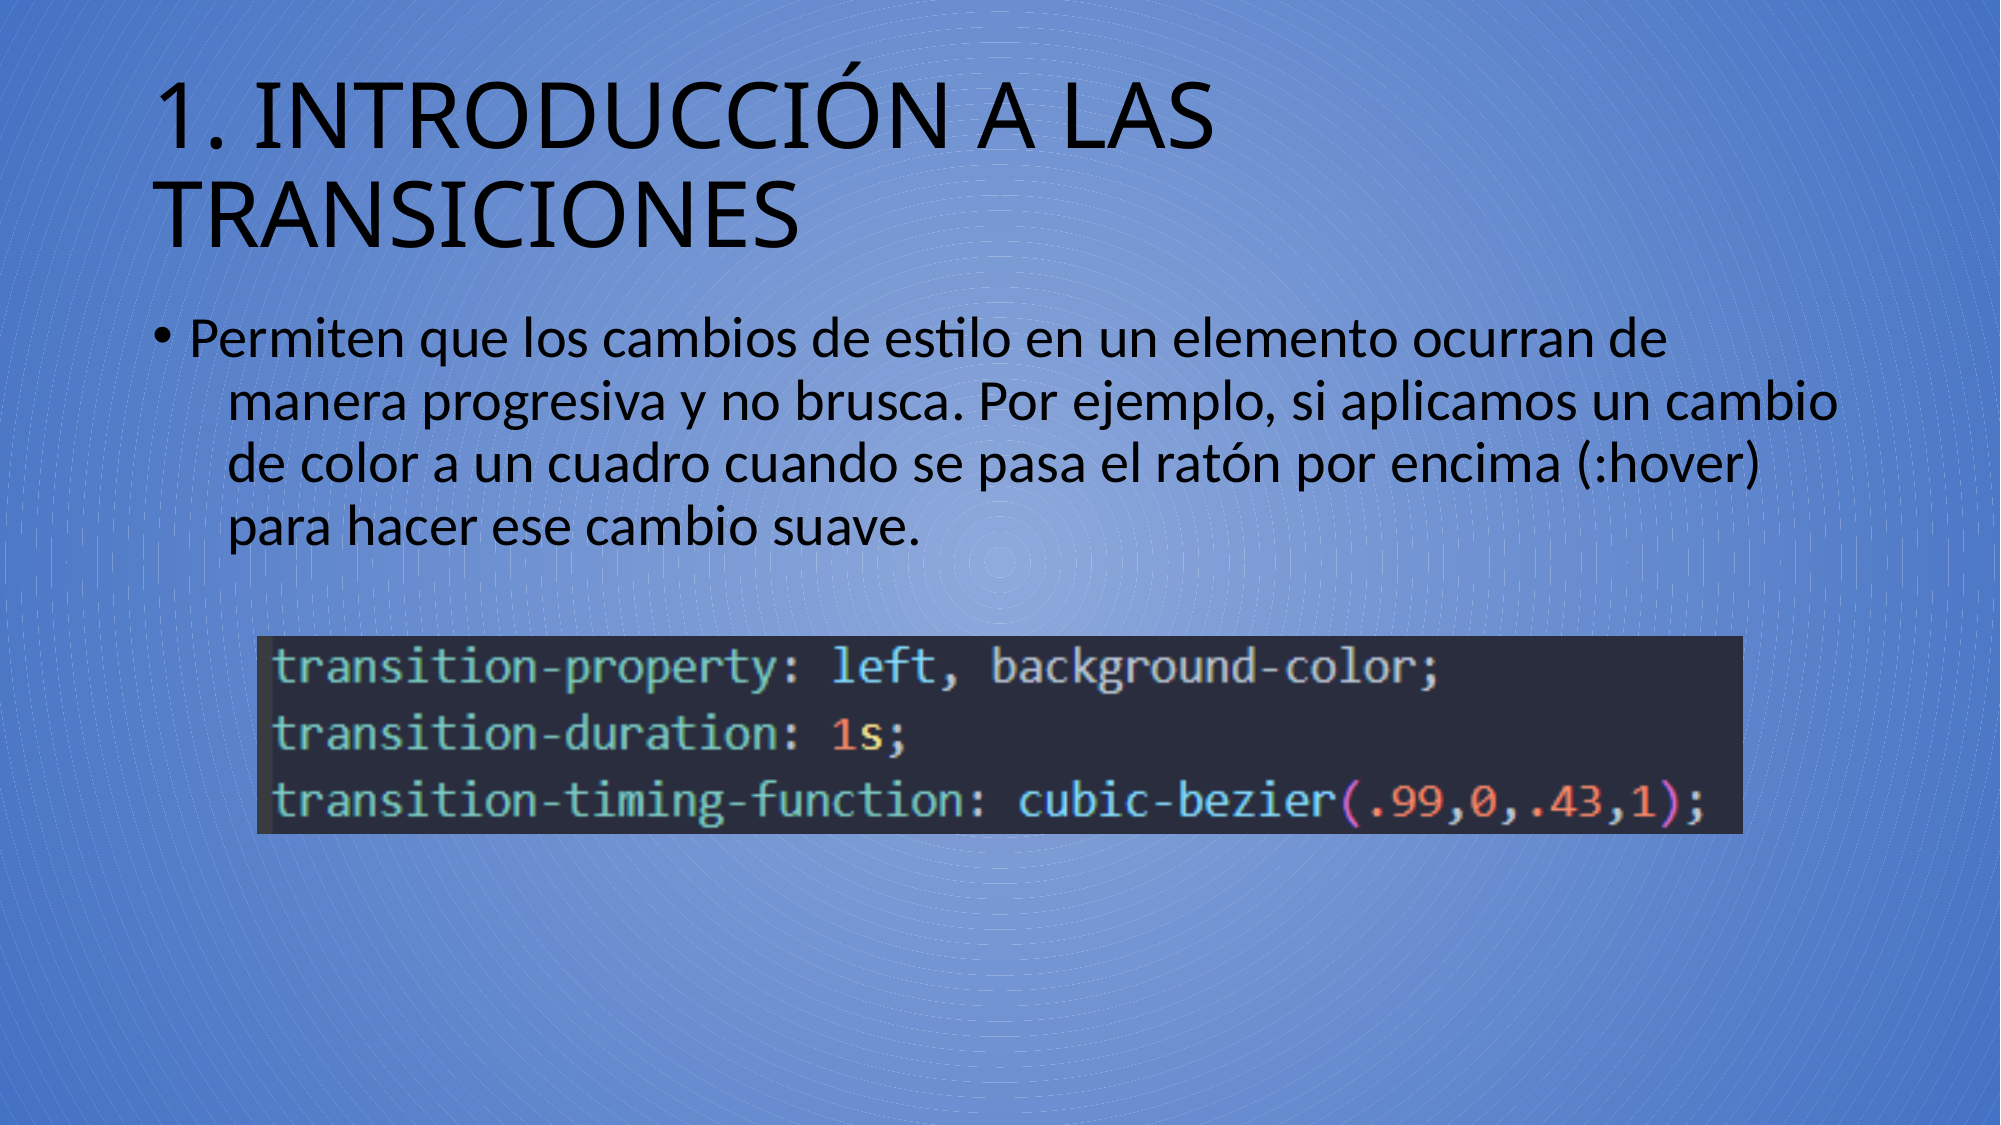

# 1. INTRODUCCIÓN A LAS TRANSICIONES
Permiten que los cambios de estilo en un elemento ocurran de manera progresiva y no brusca. Por ejemplo, si aplicamos un cambio de color a un cuadro cuando se pasa el ratón por encima (:hover) para hacer ese cambio suave.